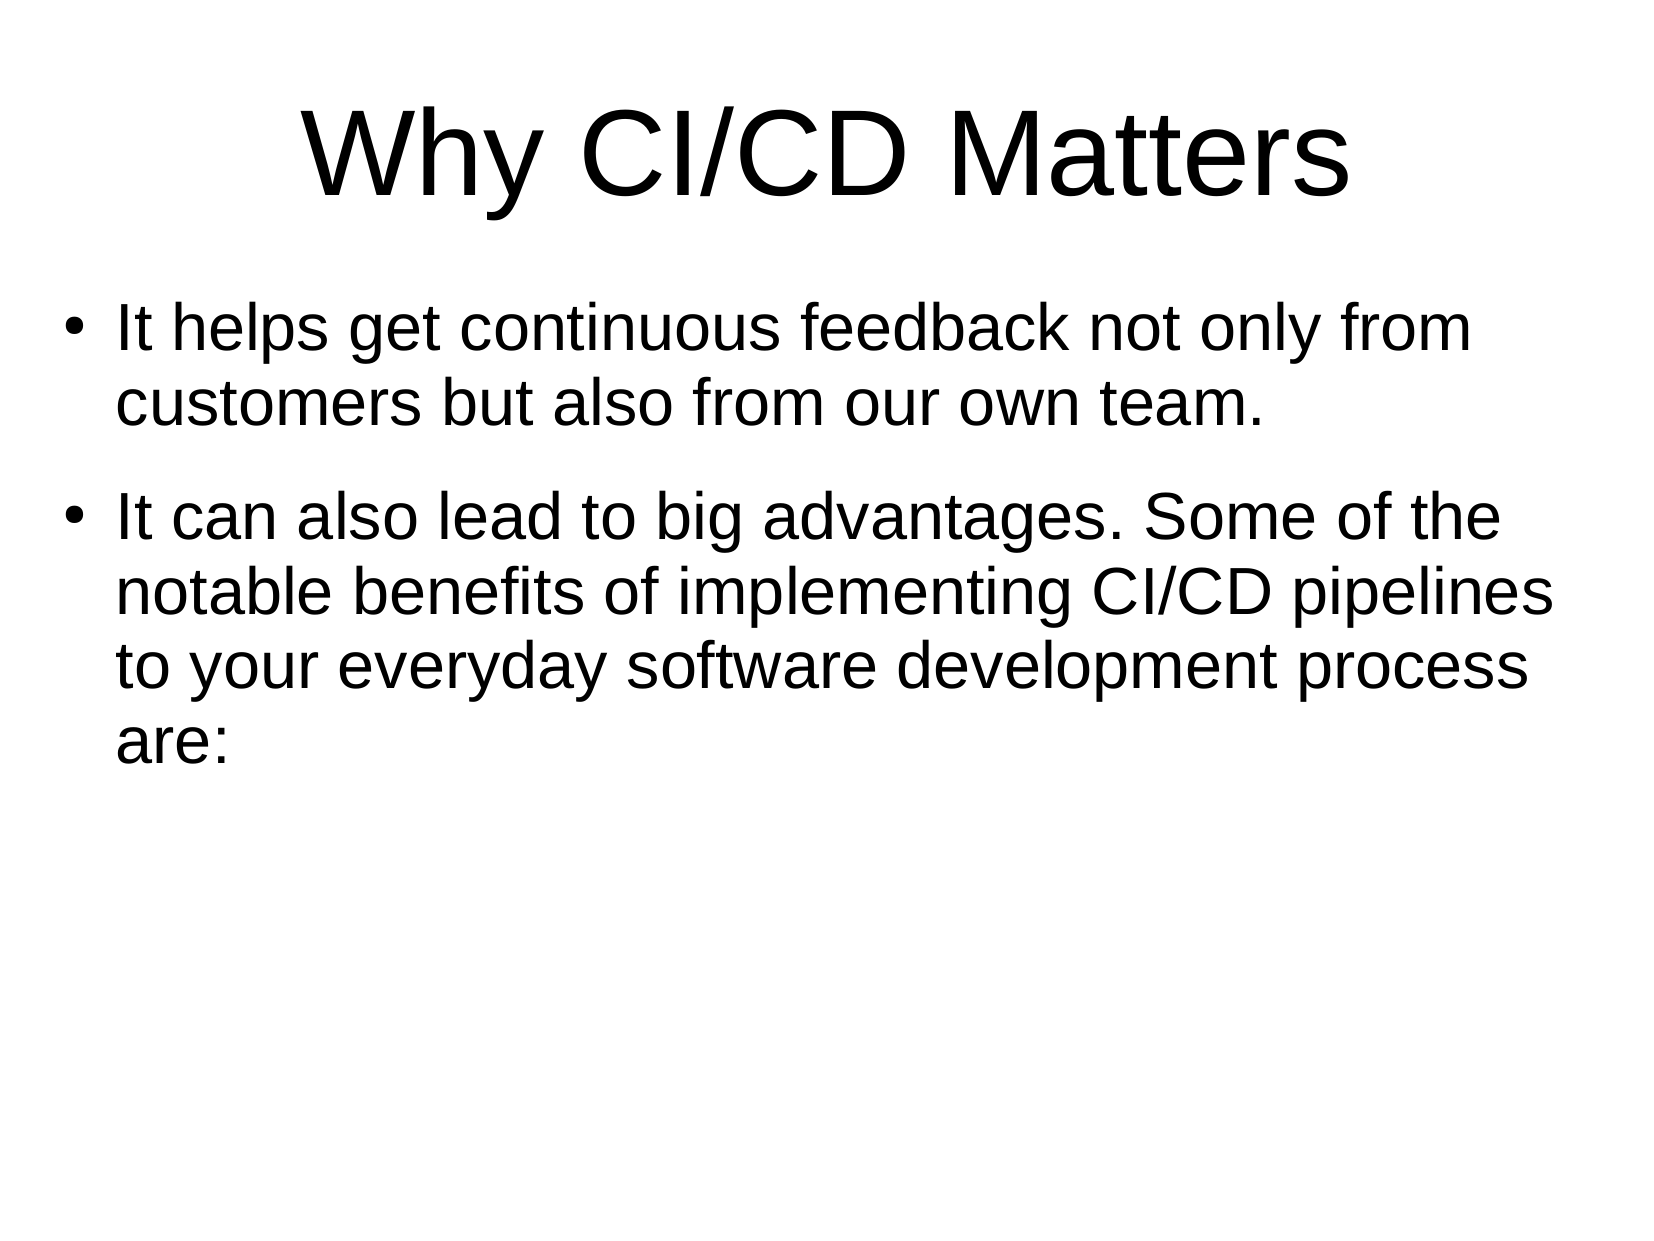

# Why CI/CD Matters
It helps get continuous feedback not only from customers but also from our own team.
It can also lead to big advantages. Some of the notable benefits of implementing CI/CD pipelines to your everyday software development process are: